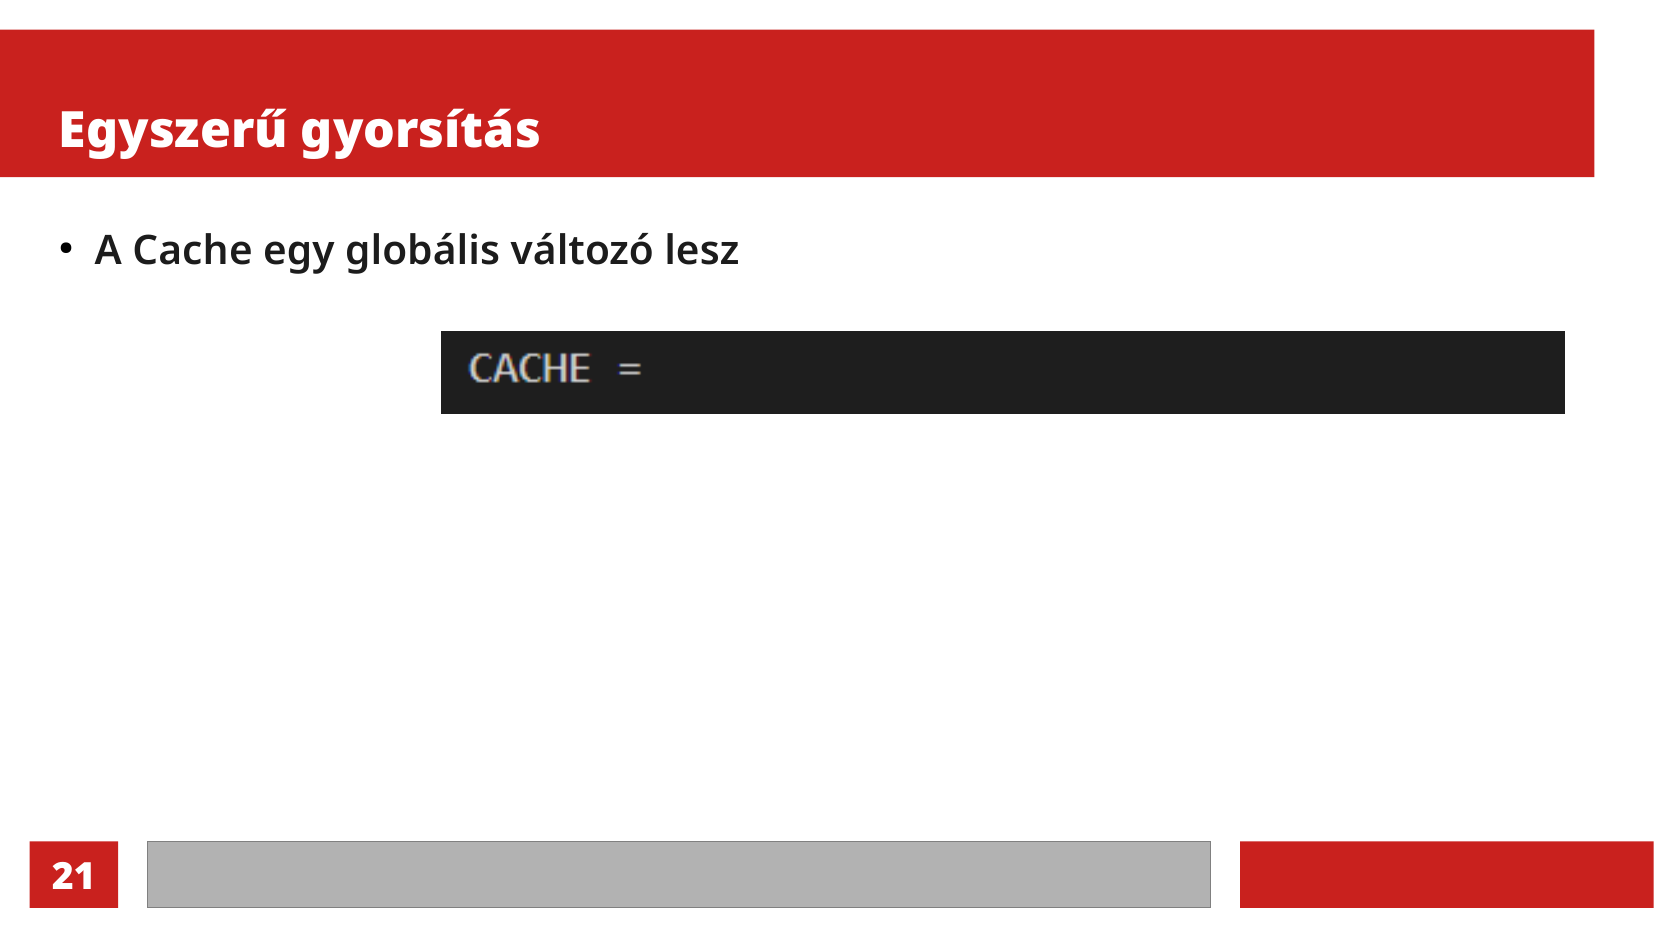

# Egyszerű gyorsítás
A Cache egy globális változó lesz
21